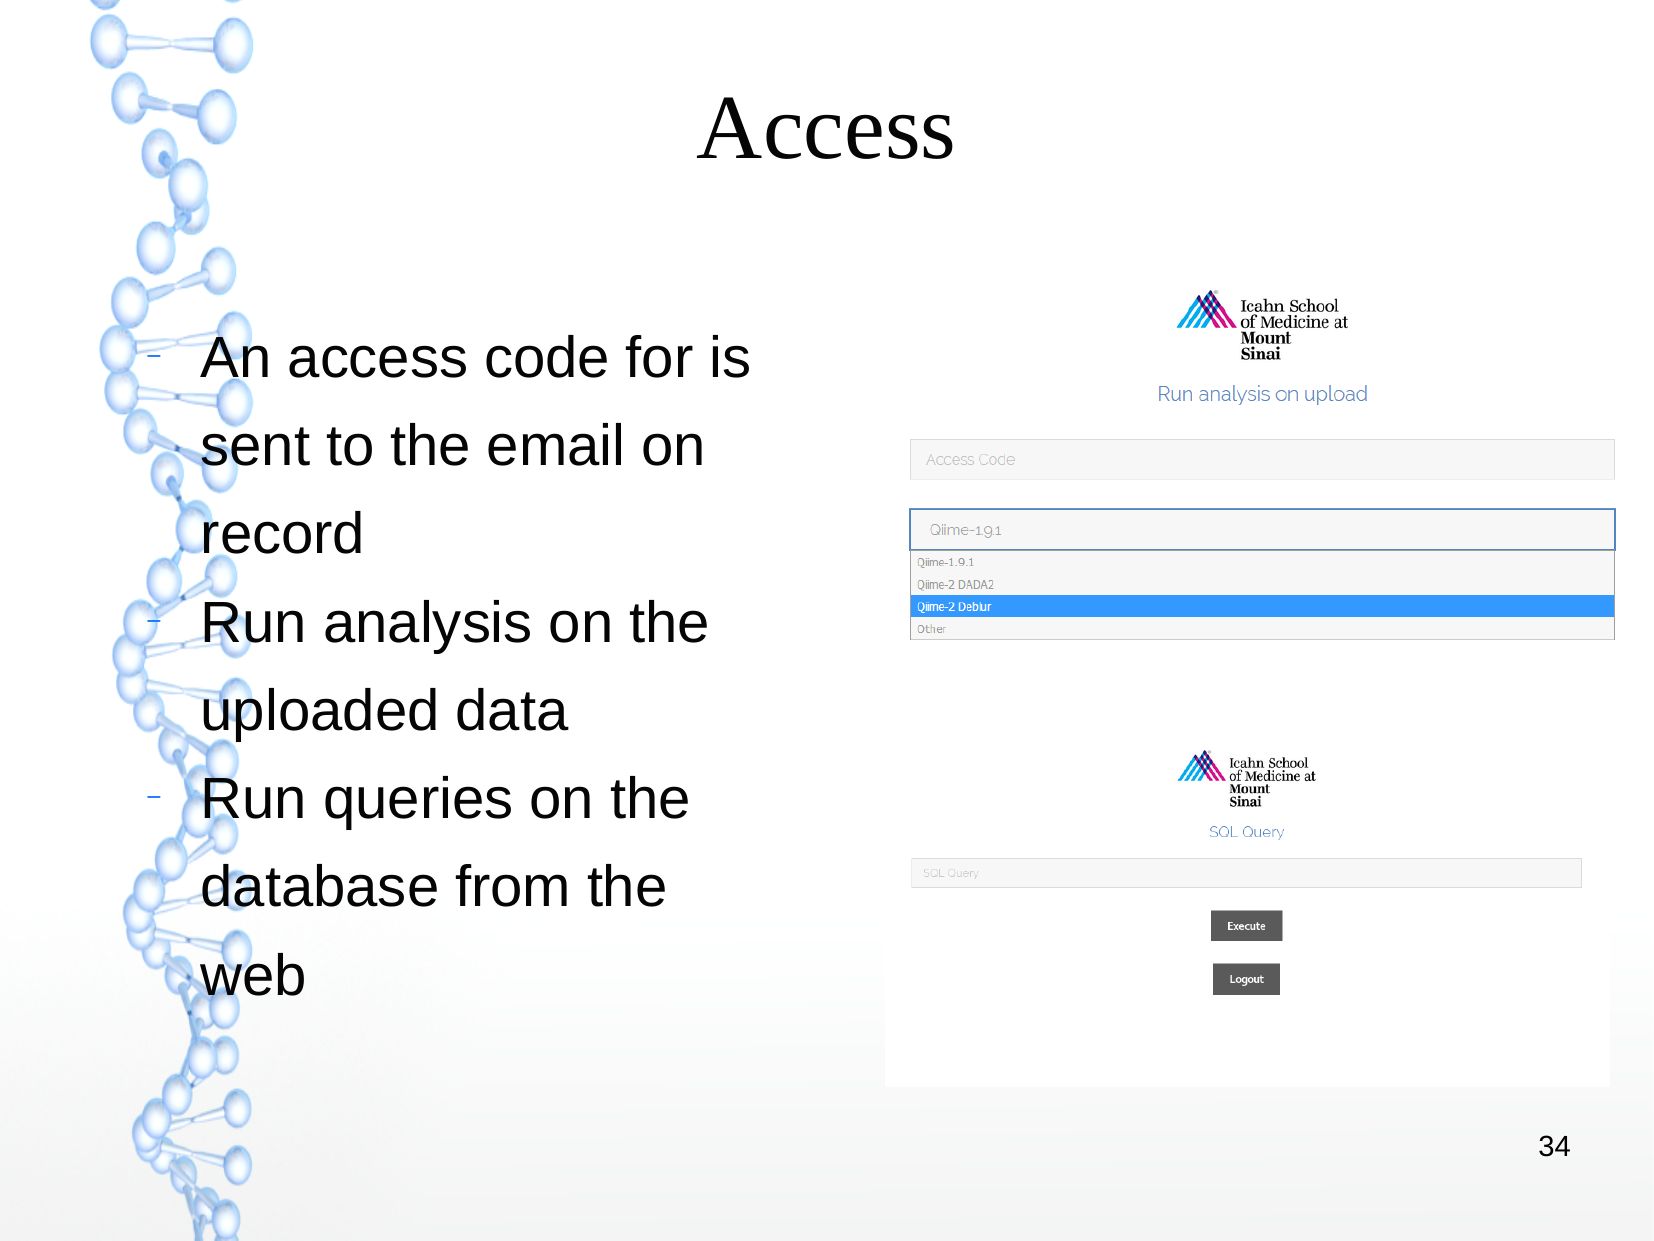

# Access
An access code for is
sent to the email on
record
Run analysis on the
uploaded data
Run queries on the
database from the
web
34